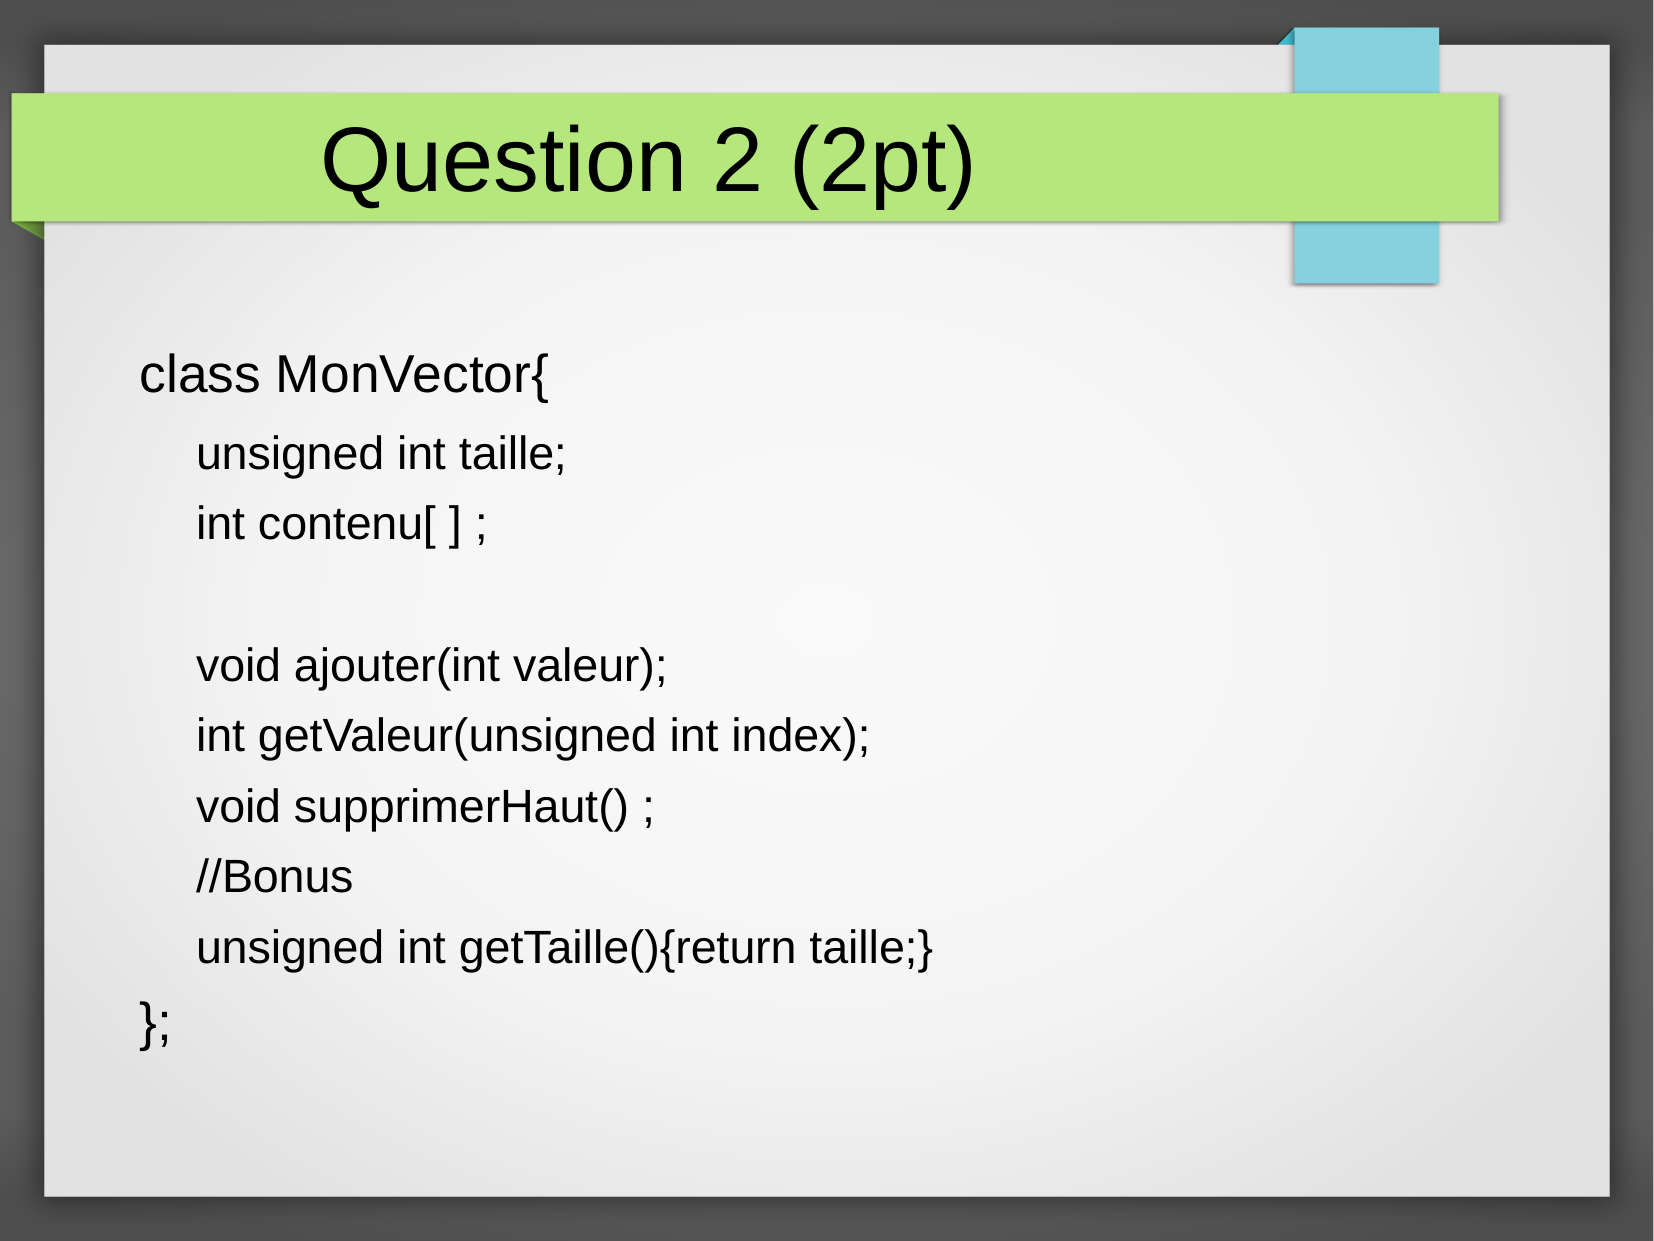

# Question 2 (2pt)
class MonVector{
unsigned int taille;
int contenu[ ] ;
void ajouter(int valeur);
int getValeur(unsigned int index);
void supprimerHaut() ;
//Bonus
unsigned int getTaille(){return taille;}
};